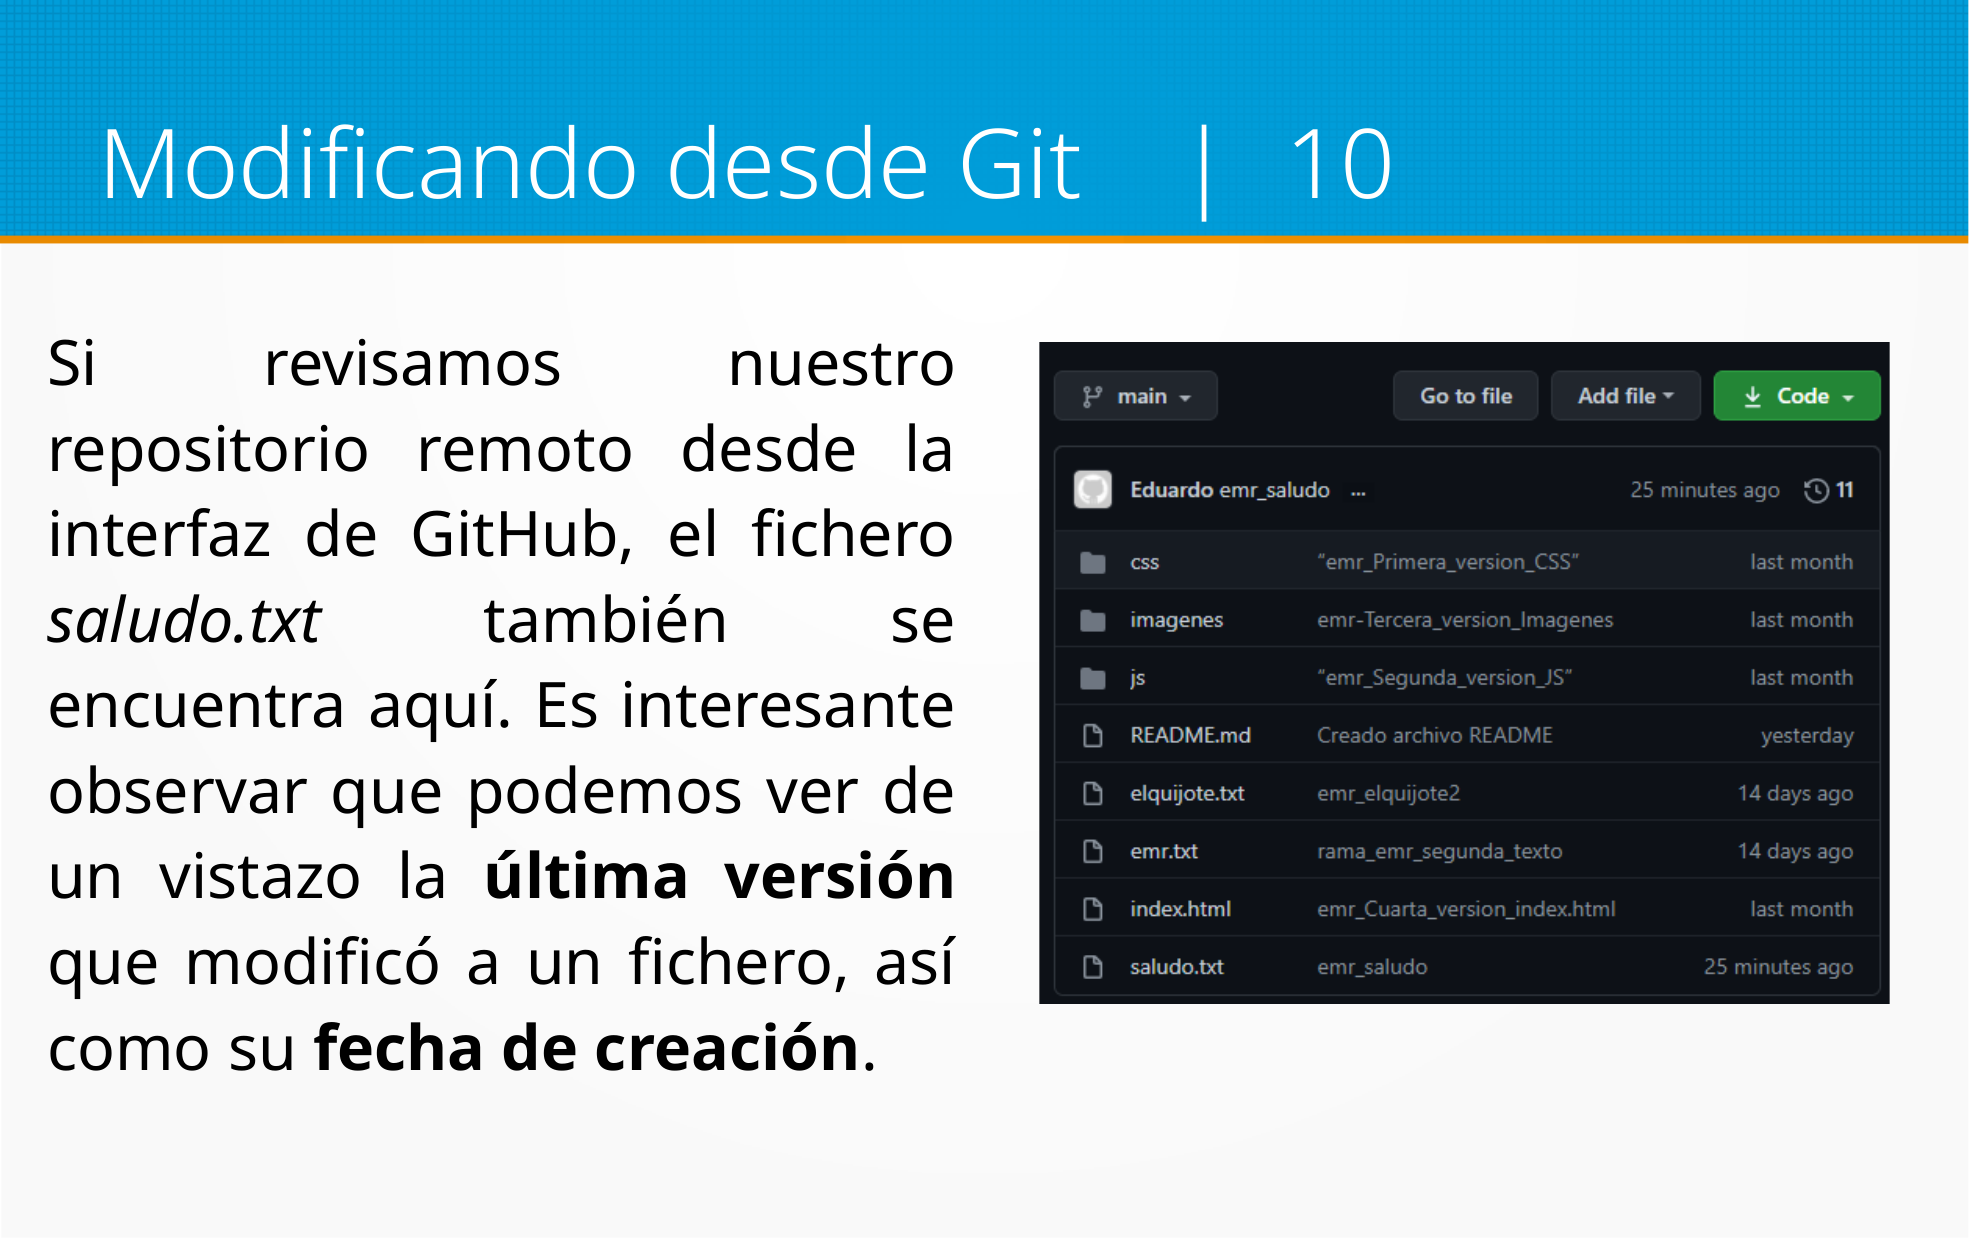

# Modificando desde Git					|	 10
Si revisamos nuestro repositorio remoto desde la interfaz de GitHub, el fichero saludo.txt también se encuentra aquí. Es interesante observar que podemos ver de un vistazo la última versión que modificó a un fichero, así como su fecha de creación.